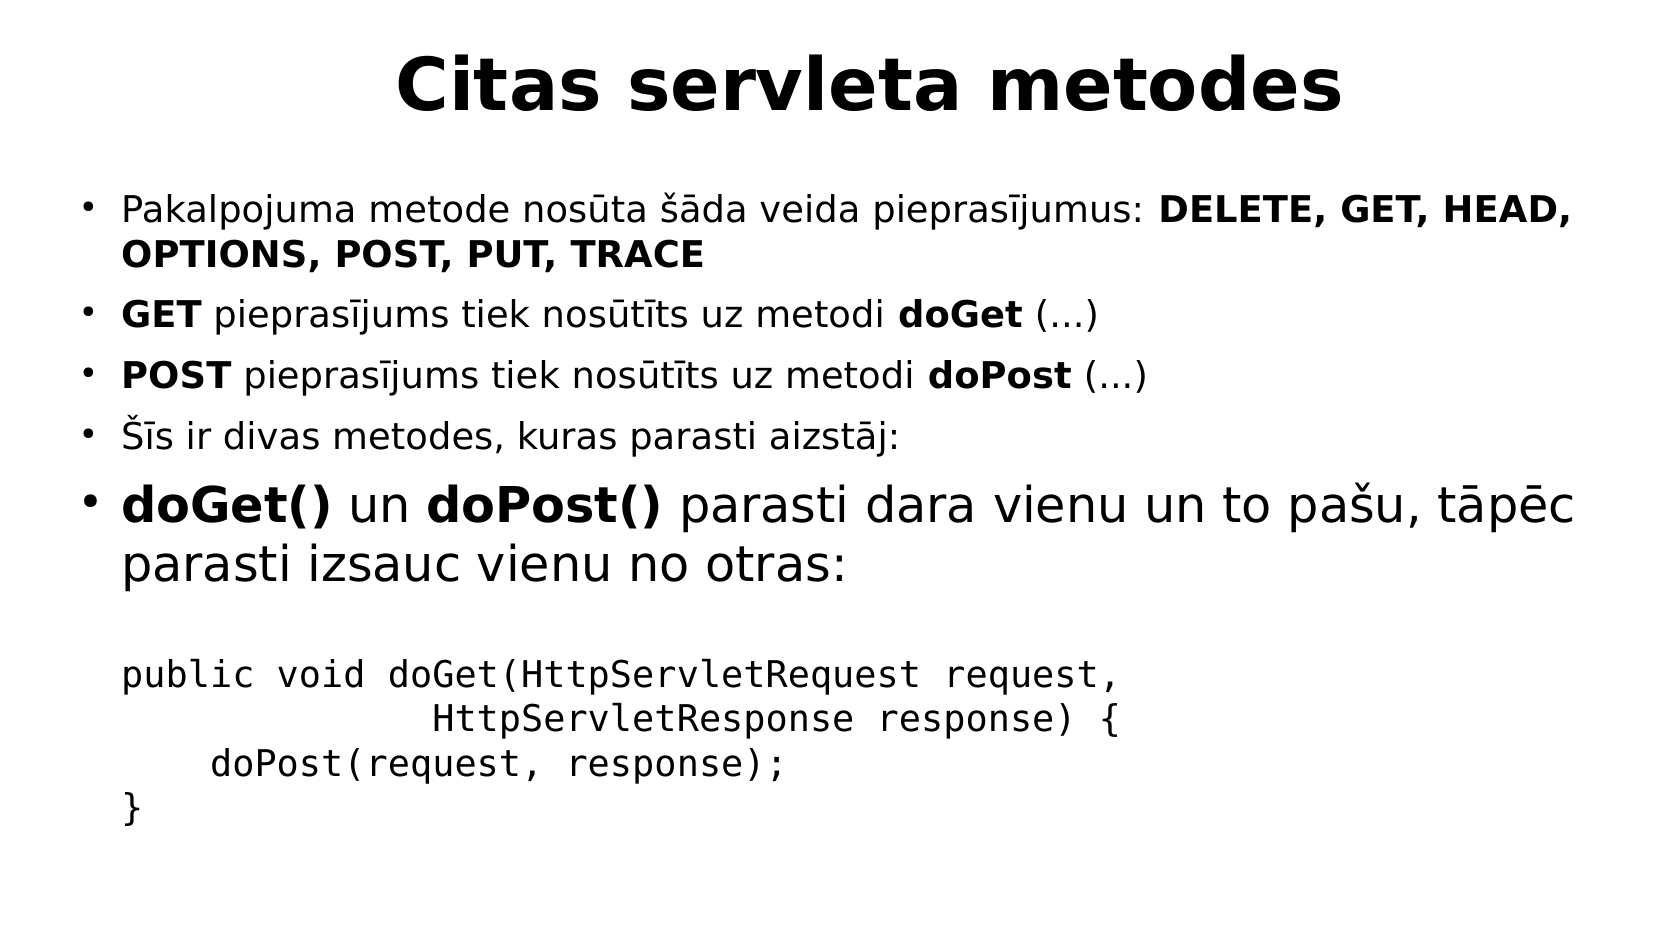

# Citas servleta metodes
Pakalpojuma metode nosūta šāda veida pieprasījumus: DELETE, GET, HEAD, OPTIONS, POST, PUT, TRACE
GET pieprasījums tiek nosūtīts uz metodi doGet (...)
POST pieprasījums tiek nosūtīts uz metodi doPost (...)
Šīs ir divas metodes, kuras parasti aizstāj:
doGet() un doPost() parasti dara vienu un to pašu, tāpēc parasti izsauc vienu no otras:
public void doGet(HttpServletRequest request,
 HttpServletResponse response) {
 doPost(request, response);
}